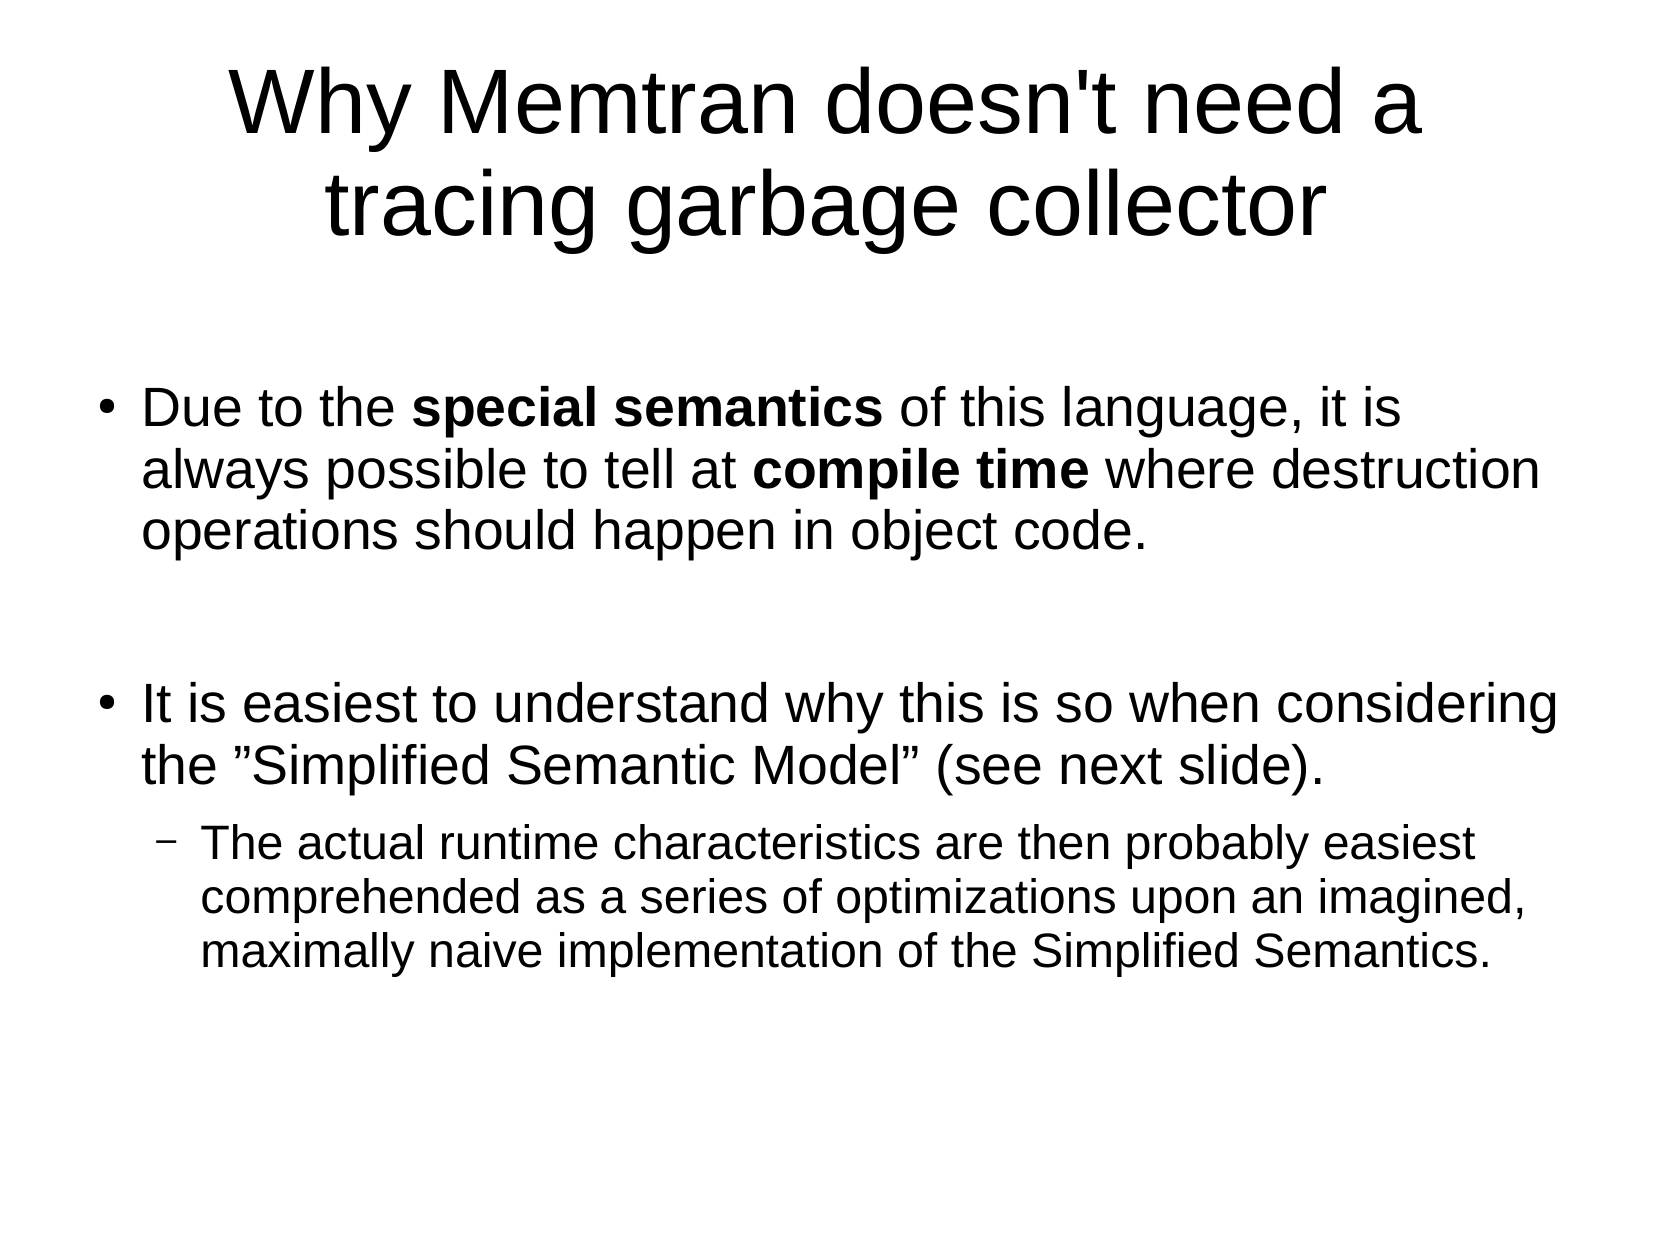

# Why Memtran doesn't need a tracing garbage collector
Due to the special semantics of this language, it is always possible to tell at compile time where destruction operations should happen in object code.
It is easiest to understand why this is so when considering the ”Simplified Semantic Model” (see next slide).
The actual runtime characteristics are then probably easiest comprehended as a series of optimizations upon an imagined, maximally naive implementation of the Simplified Semantics.